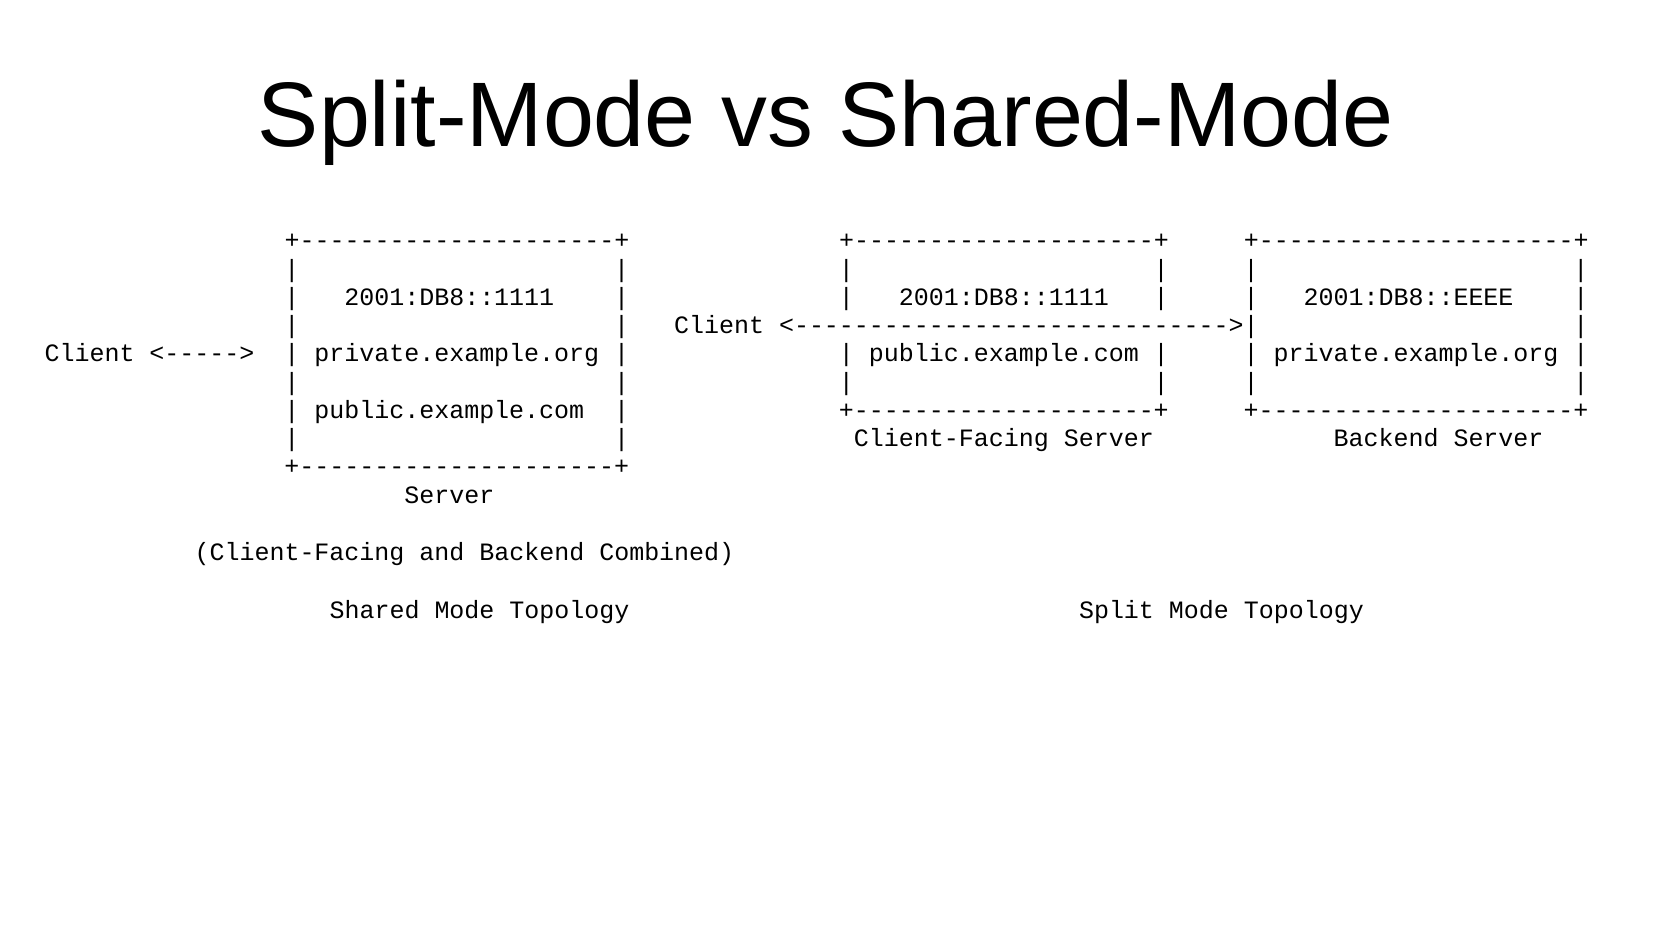

# Split-Mode vs Shared-Mode
 +---------------------+ +--------------------+ +---------------------+
 | | | | | |
 | 2001:DB8::1111 | | 2001:DB8::1111 | | 2001:DB8::EEEE |
 | | Client <----------------------------->| |
 Client <-----> | private.example.org | | public.example.com | | private.example.org |
 | | | | | |
 | public.example.com | +--------------------+ +---------------------+
 | | Client-Facing Server Backend Server
 +---------------------+
 Server
 (Client-Facing and Backend Combined)
 Shared Mode Topology Split Mode Topology